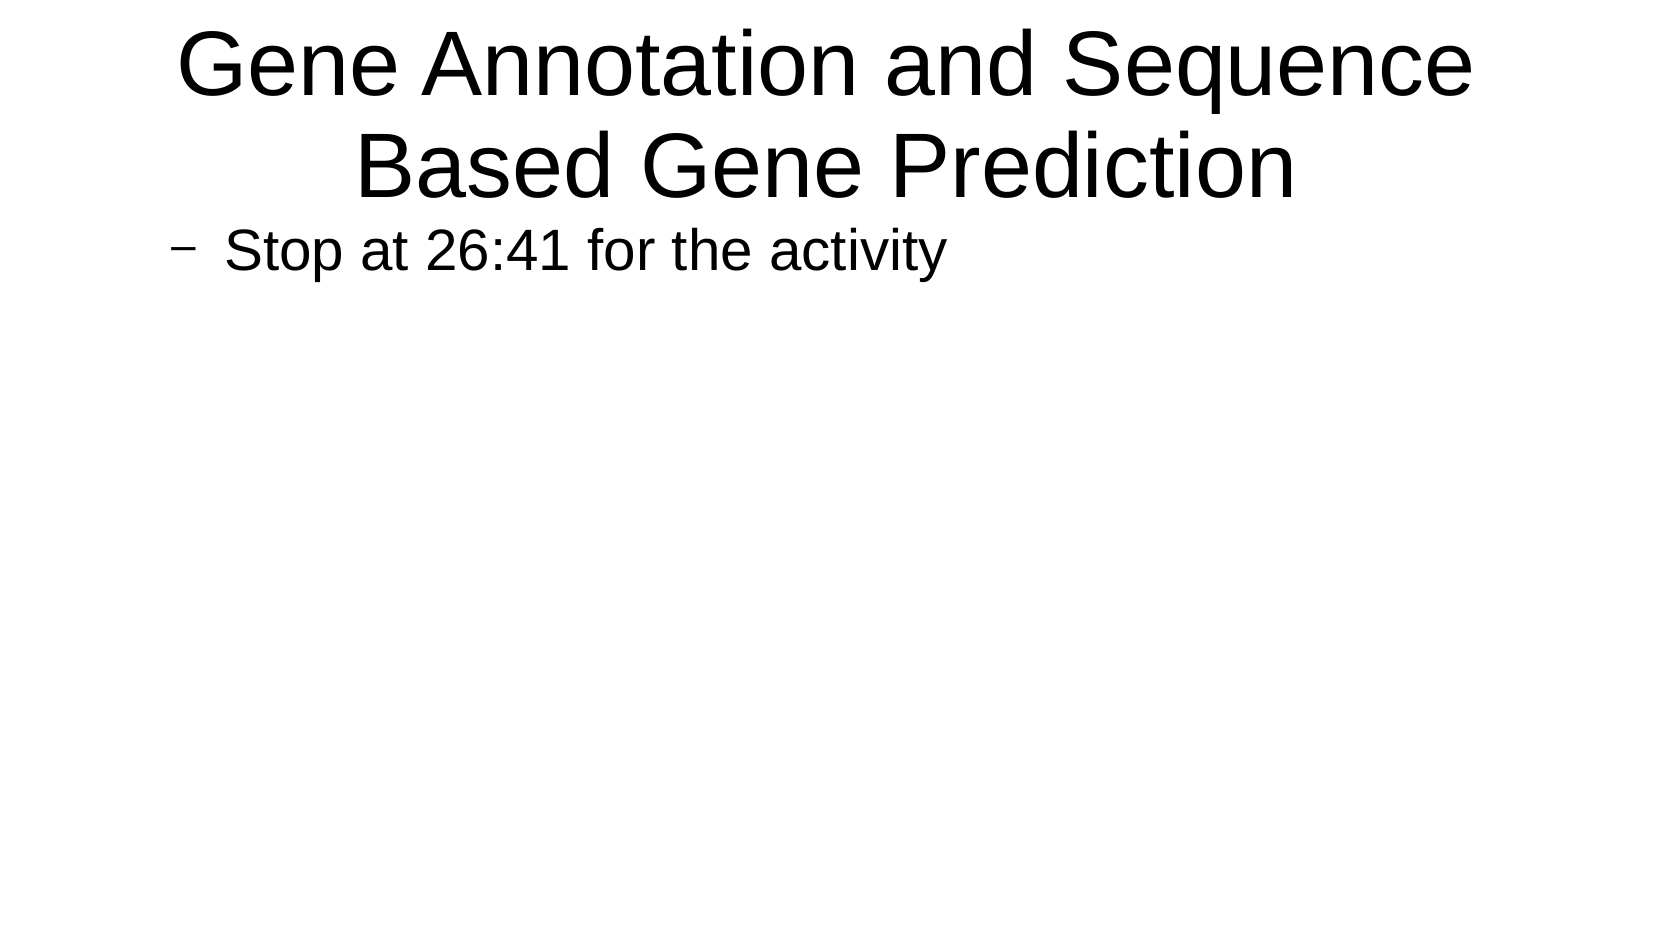

# Gene Annotation and Sequence Based Gene Prediction
Stop at 26:41 for the activity